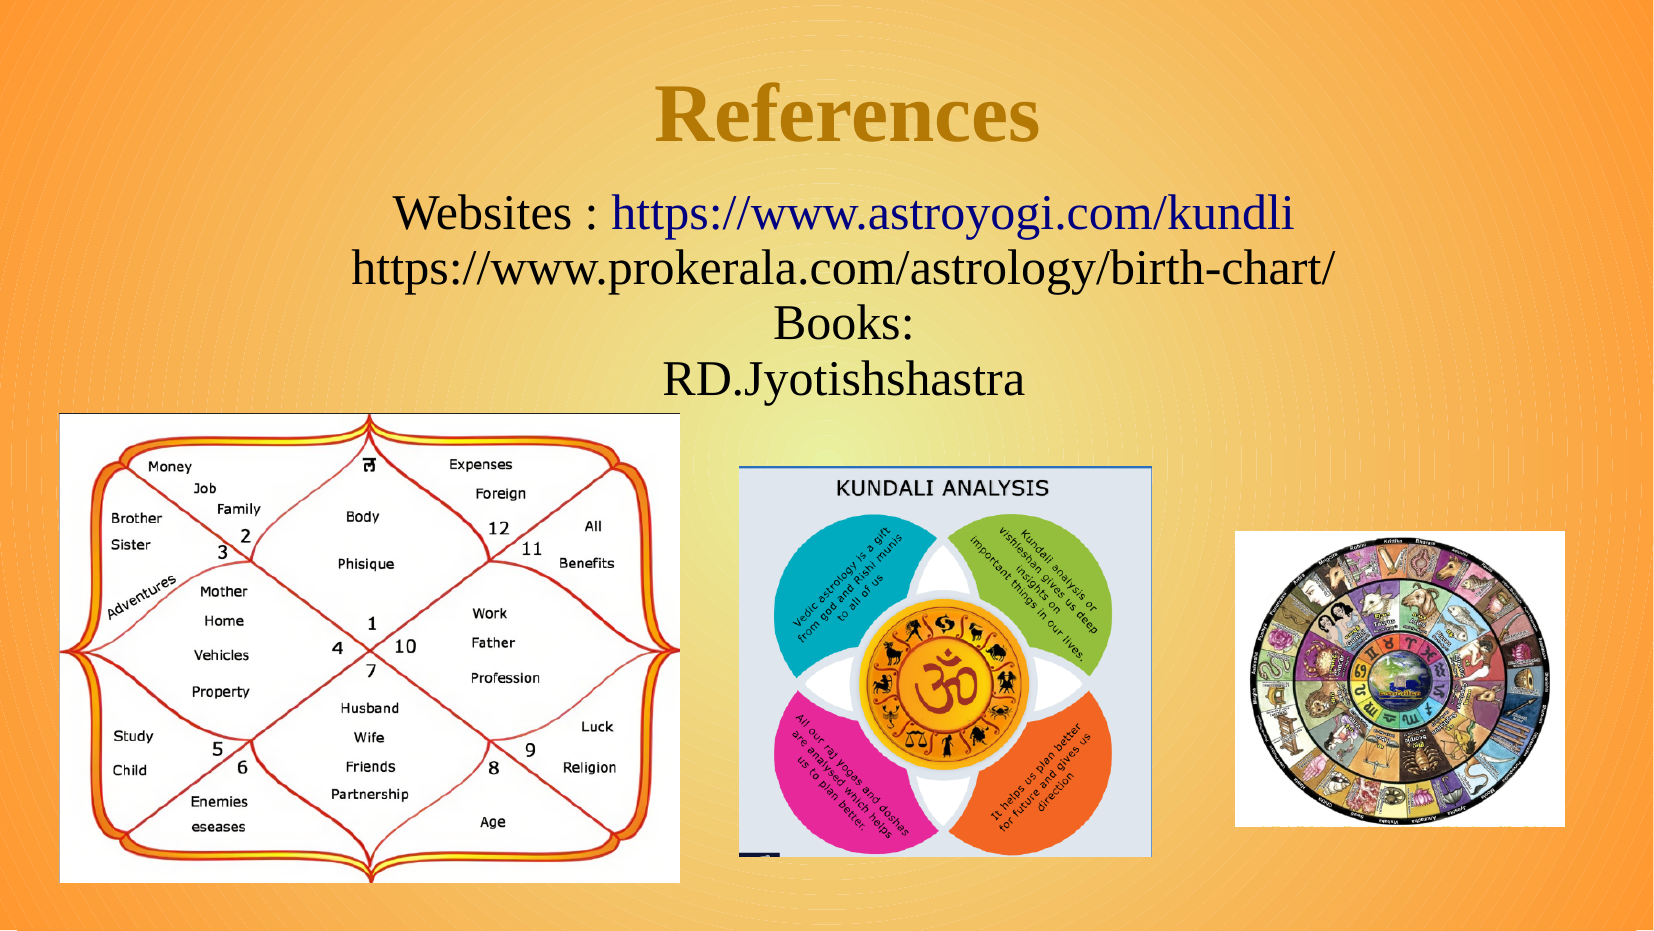

References
Websites : https://www.astroyogi.com/kundli
https://www.prokerala.com/astrology/birth-chart/
Books:
RD.Jyotishshastra